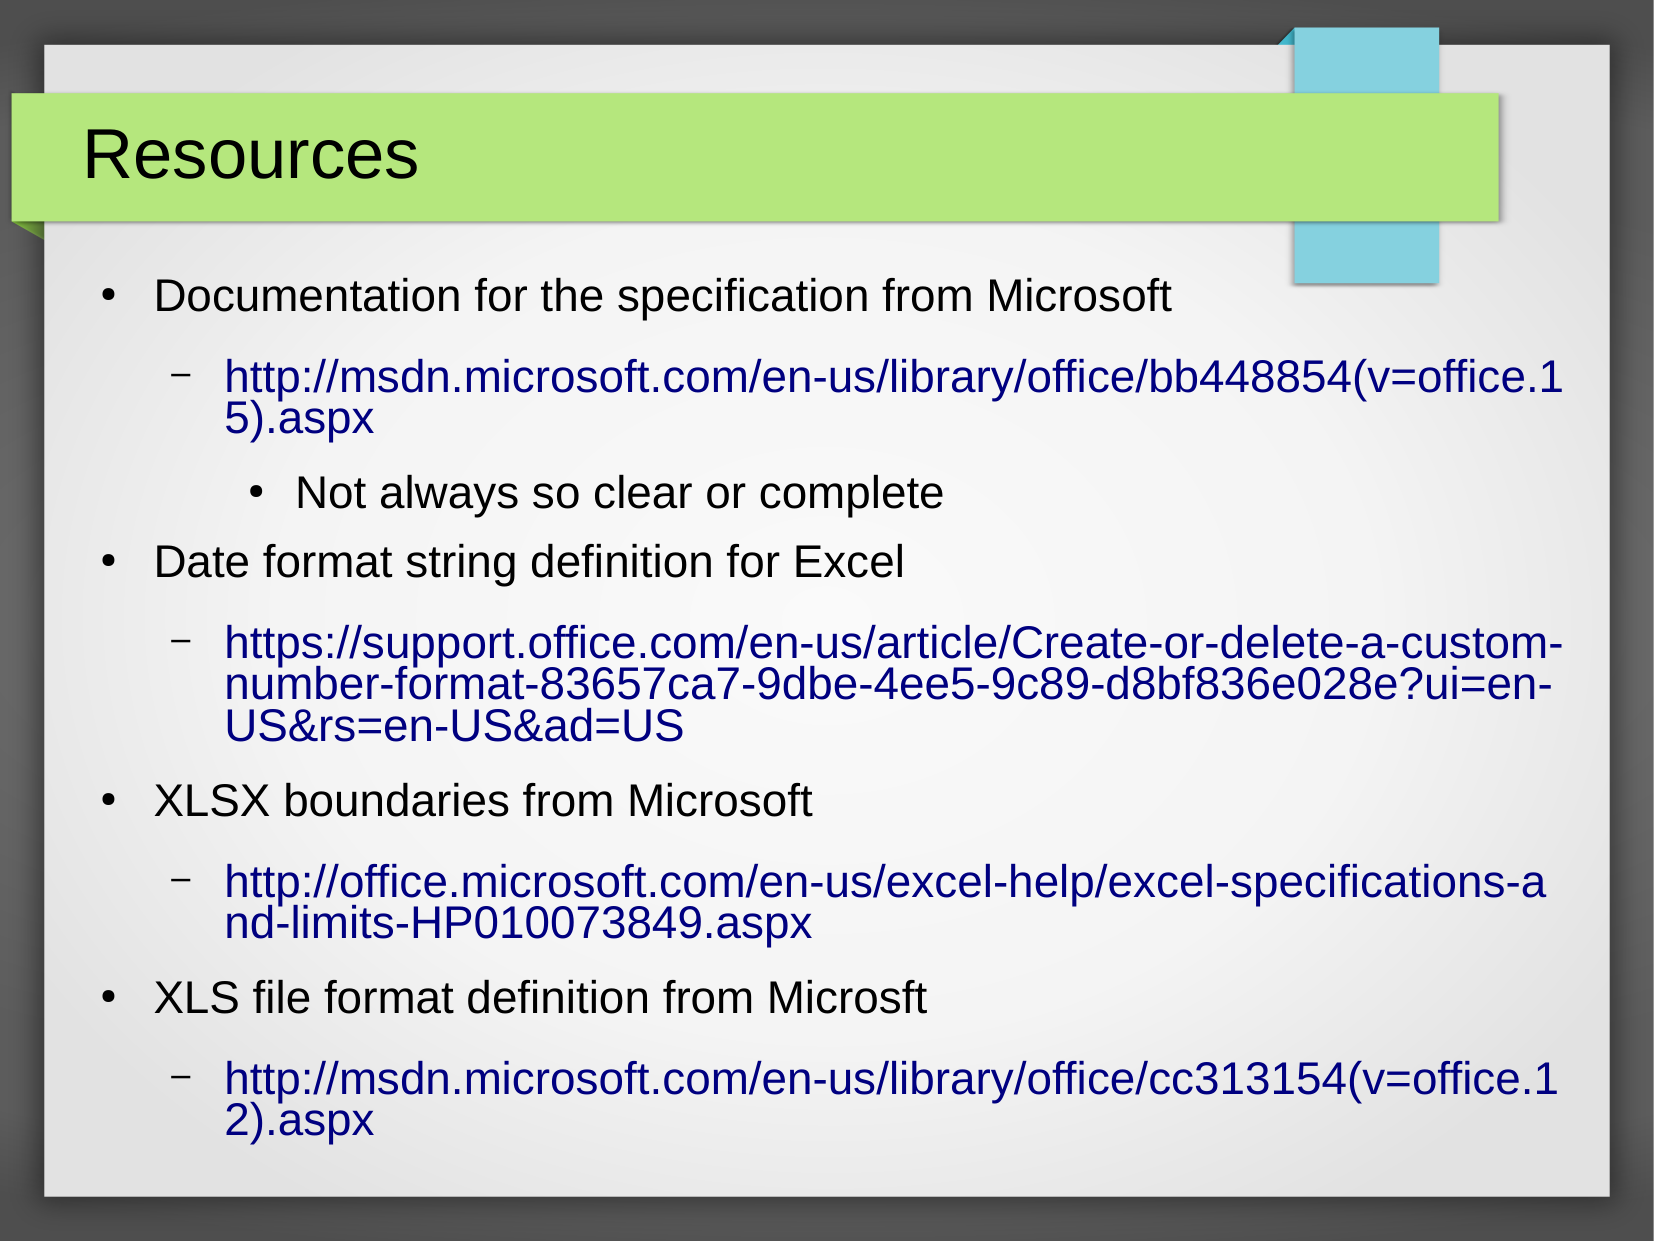

# Resources
Documentation for the specification from Microsoft
http://msdn.microsoft.com/en-us/library/office/bb448854(v=office.15).aspx
Not always so clear or complete
Date format string definition for Excel
https://support.office.com/en-us/article/Create-or-delete-a-custom-number-format-83657ca7-9dbe-4ee5-9c89-d8bf836e028e?ui=en-US&rs=en-US&ad=US
XLSX boundaries from Microsoft
http://office.microsoft.com/en-us/excel-help/excel-specifications-and-limits-HP010073849.aspx
XLS file format definition from Microsft
http://msdn.microsoft.com/en-us/library/office/cc313154(v=office.12).aspx